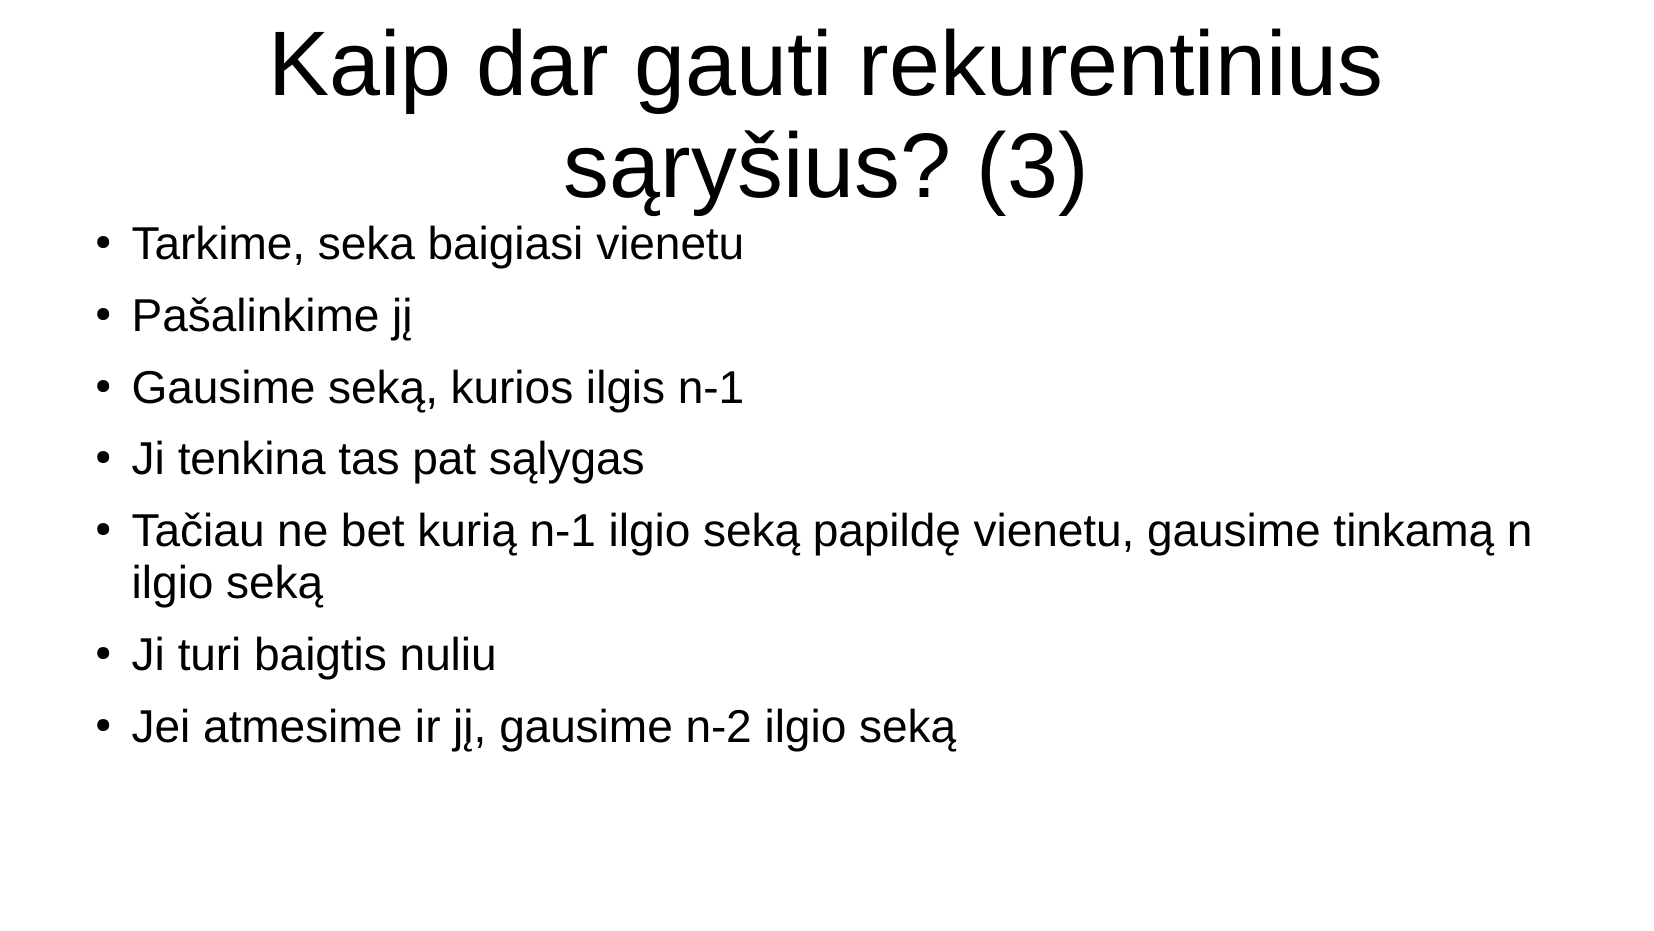

# Kaip dar gauti rekurentinius sąryšius? (3)
Tarkime, seka baigiasi vienetu
Pašalinkime jį
Gausime seką, kurios ilgis n-1
Ji tenkina tas pat sąlygas
Tačiau ne bet kurią n-1 ilgio seką papildę vienetu, gausime tinkamą n ilgio seką
Ji turi baigtis nuliu
Jei atmesime ir jį, gausime n-2 ilgio seką